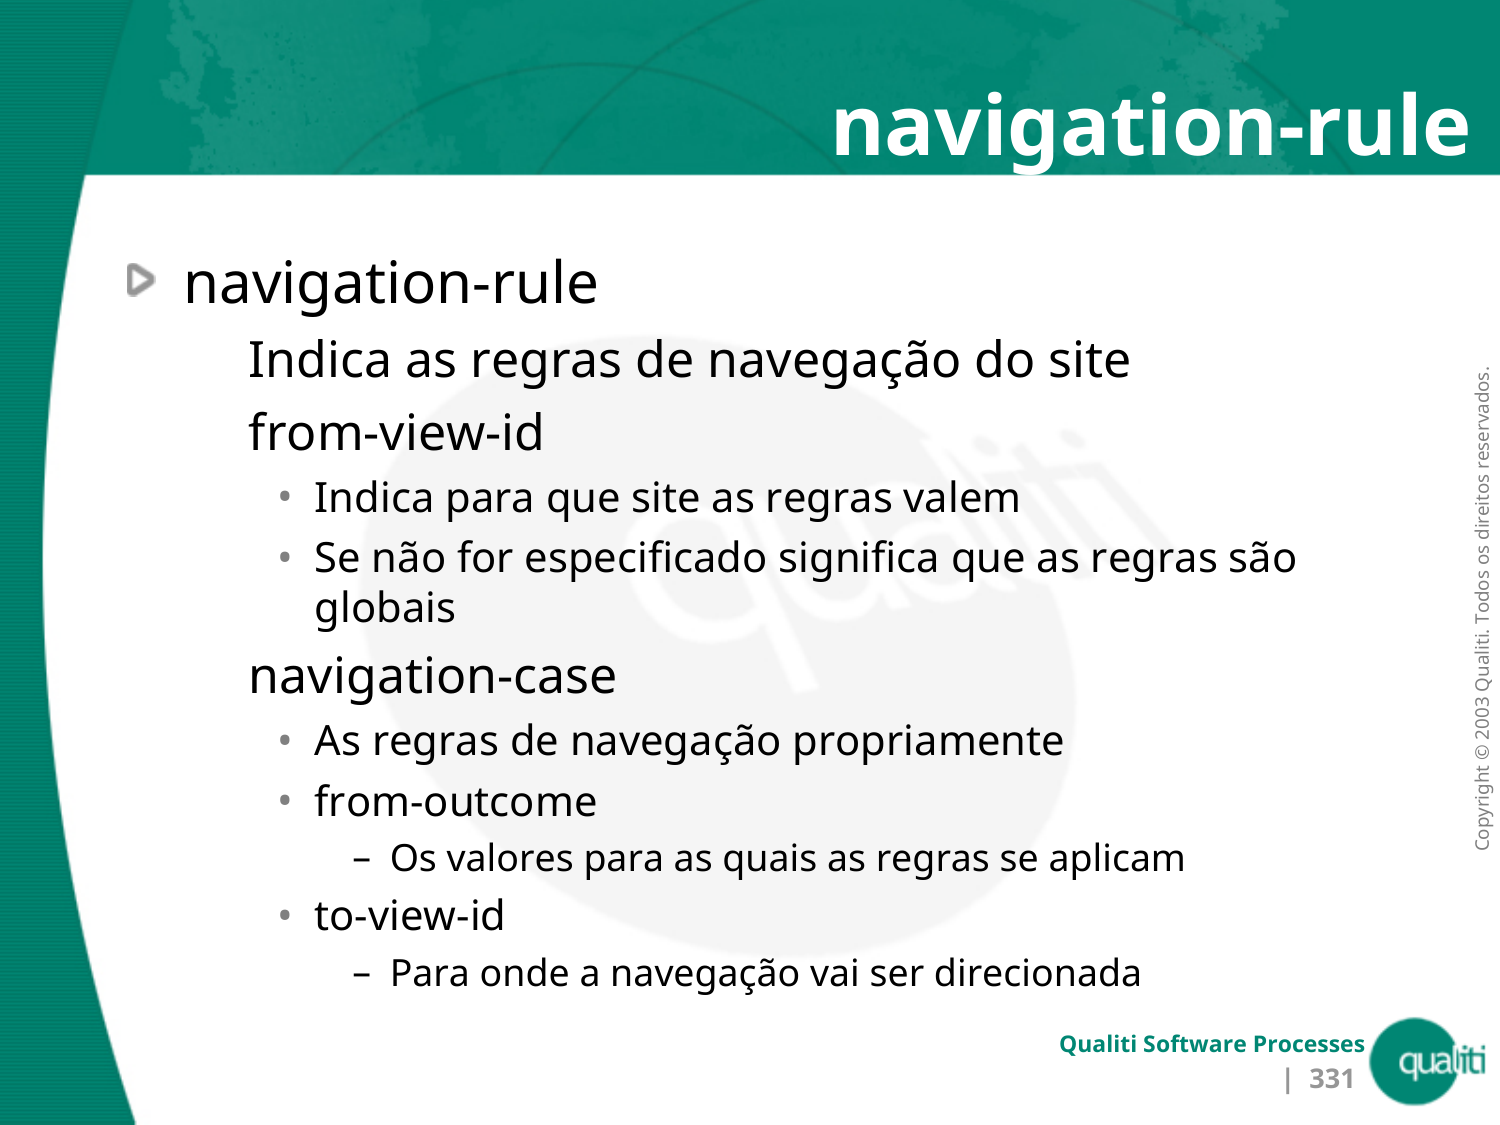

# navigation-rule
navigation-rule
Indica as regras de navegação do site
from-view-id
Indica para que site as regras valem
Se não for especificado significa que as regras são globais
navigation-case
As regras de navegação propriamente
from-outcome
Os valores para as quais as regras se aplicam
to-view-id
Para onde a navegação vai ser direcionada